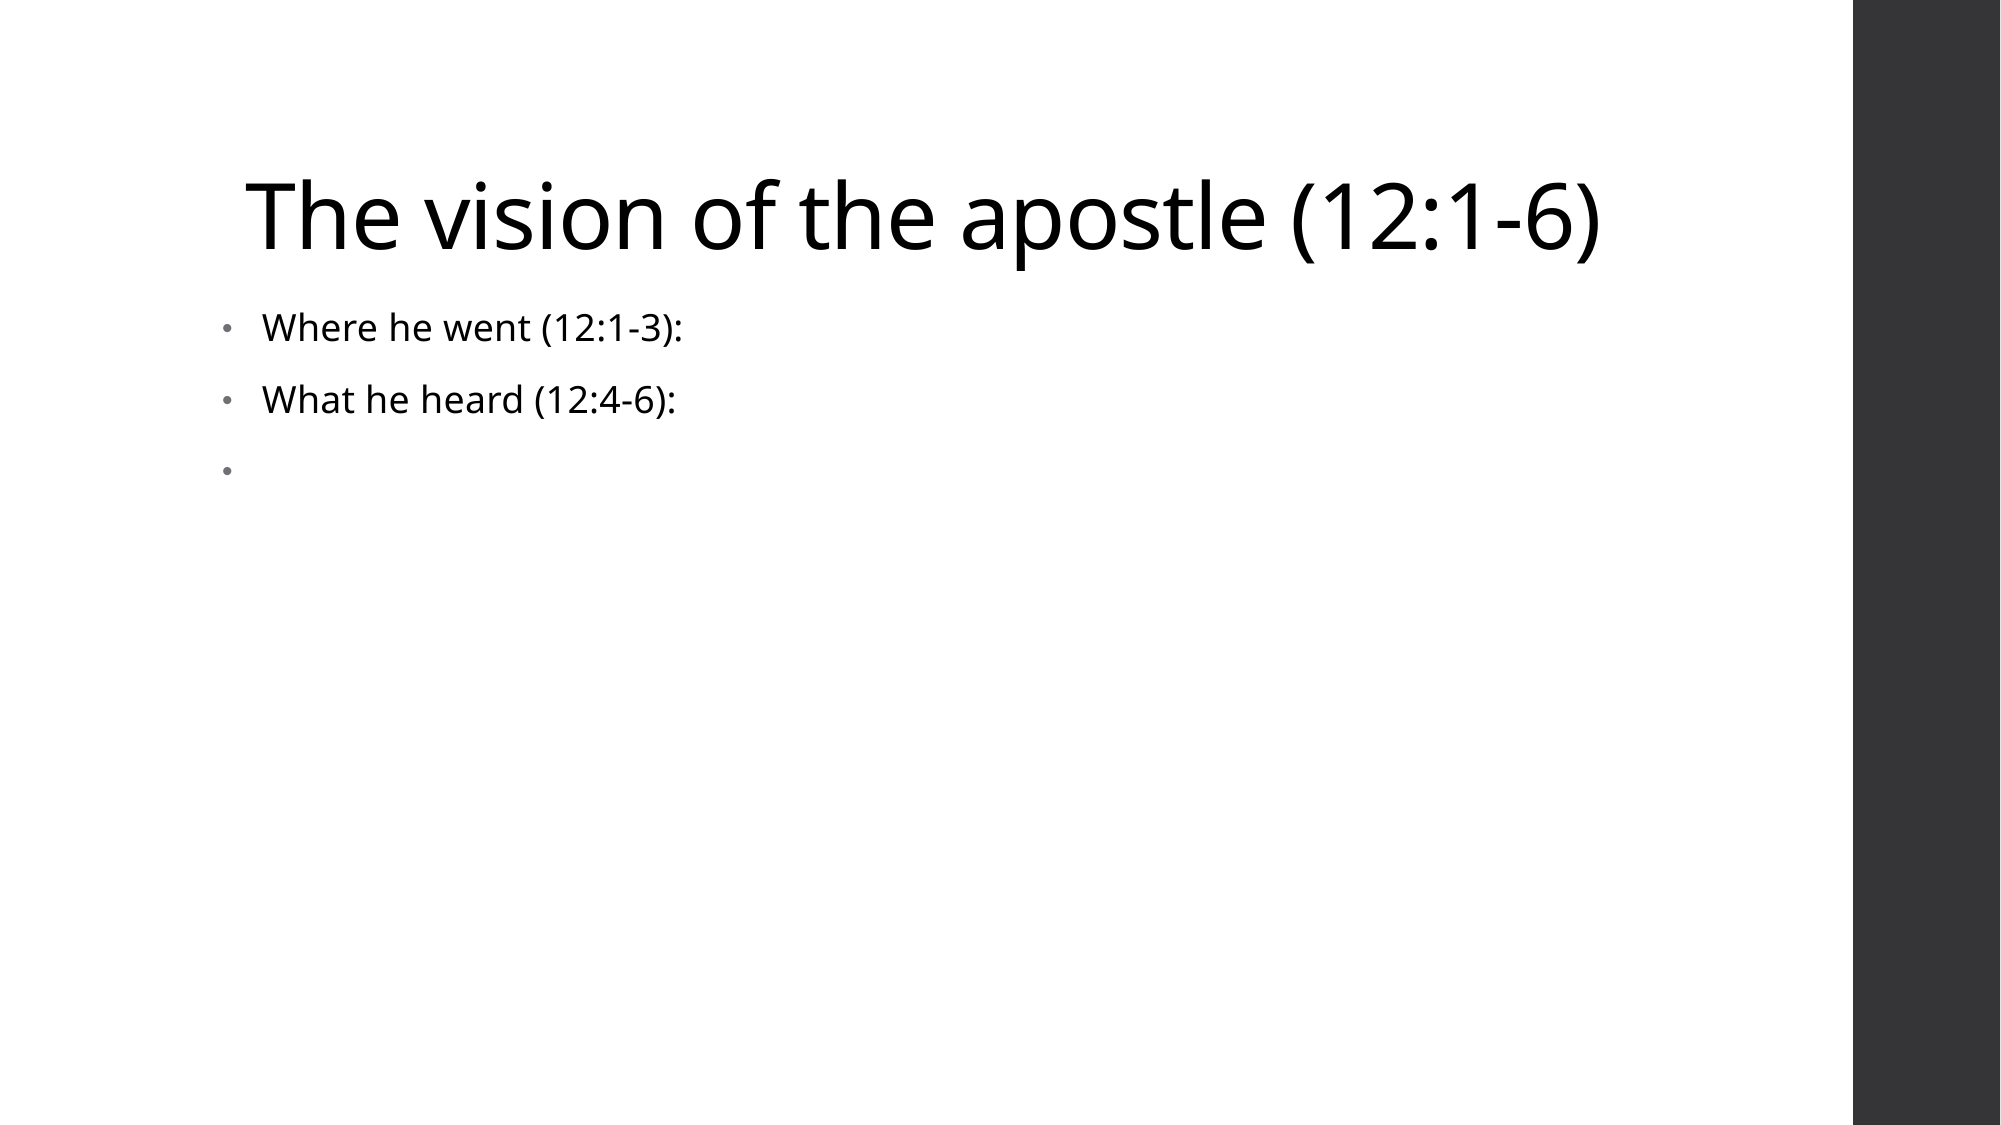

# The vision of the apostle (12:1-6)
 Where he went (12:1-3):
 What he heard (12:4-6):